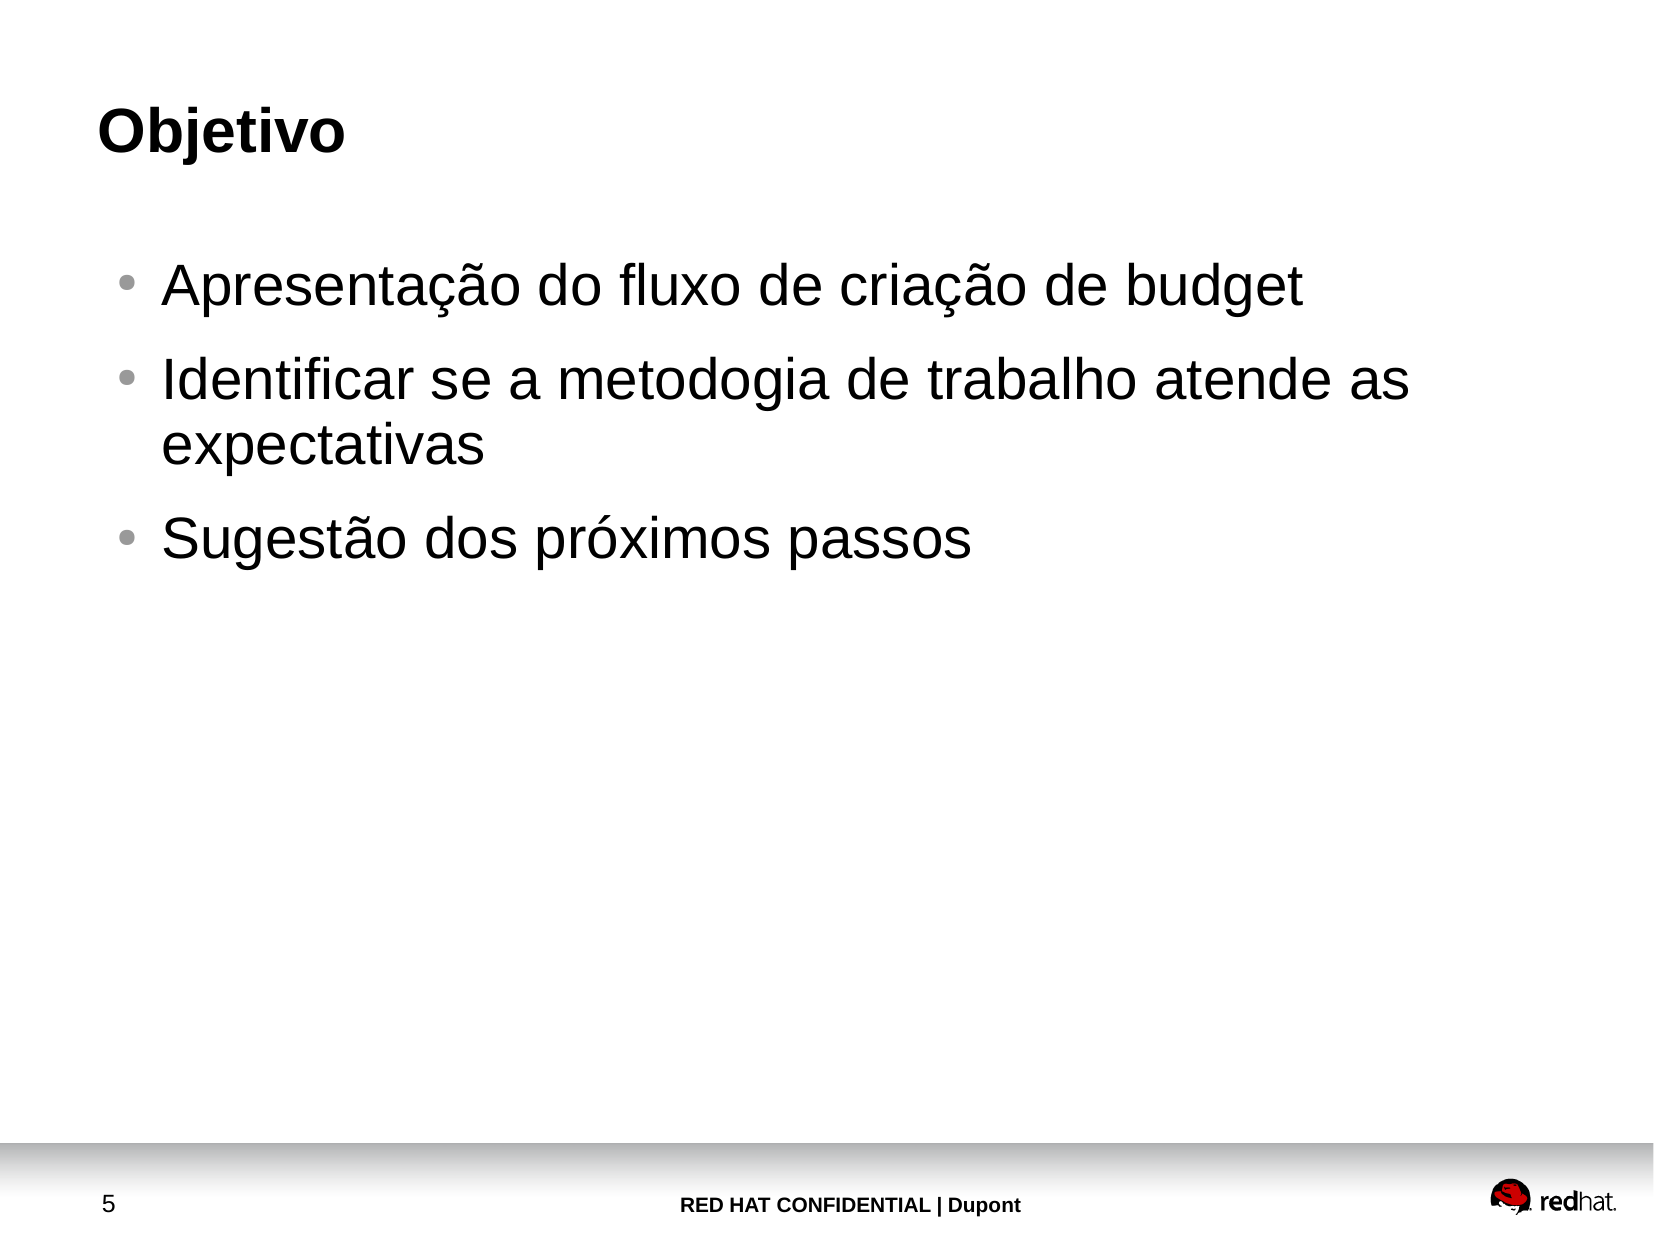

Objetivo
Apresentação do fluxo de criação de budget
Identificar se a metodogia de trabalho atende as expectativas
Sugestão dos próximos passos